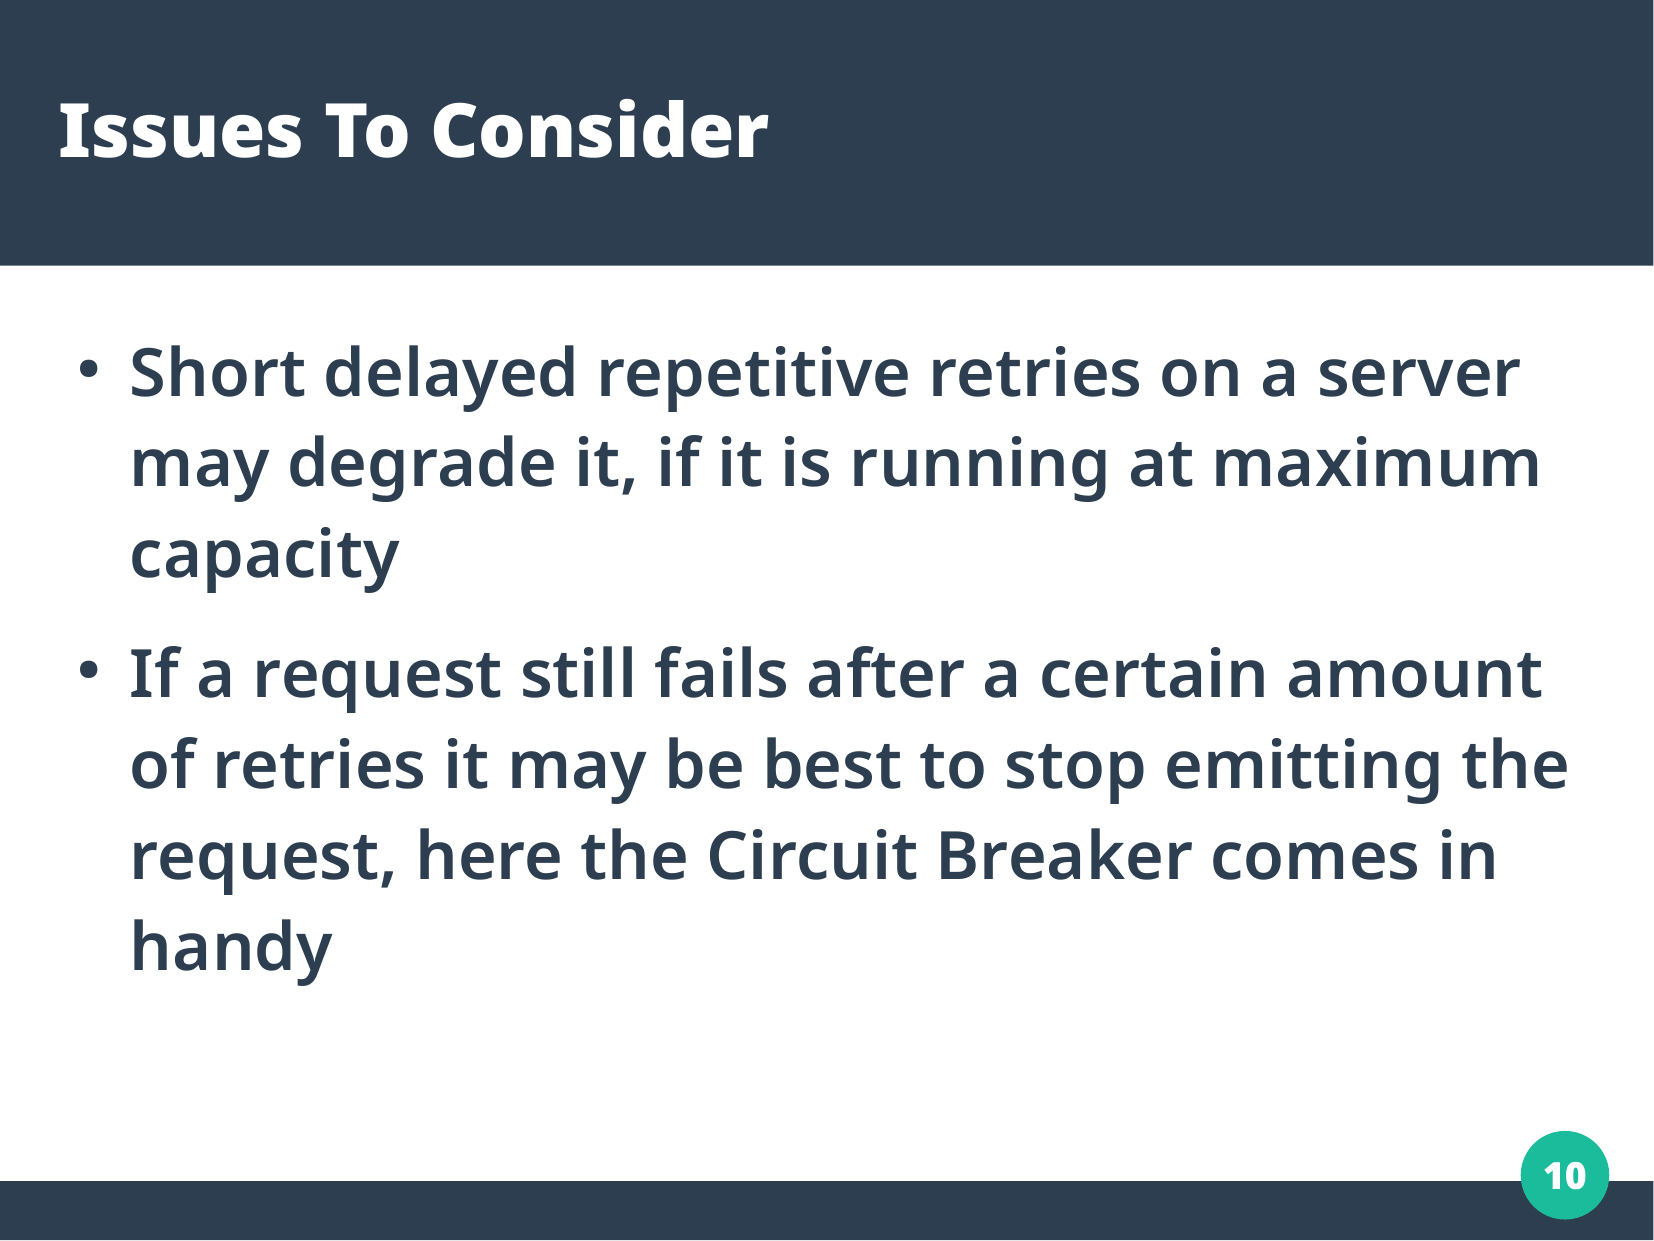

# Issues To Consider
Short delayed repetitive retries on a server may degrade it, if it is running at maximum capacity
If a request still fails after a certain amount of retries it may be best to stop emitting the request, here the Circuit Breaker comes in handy
10